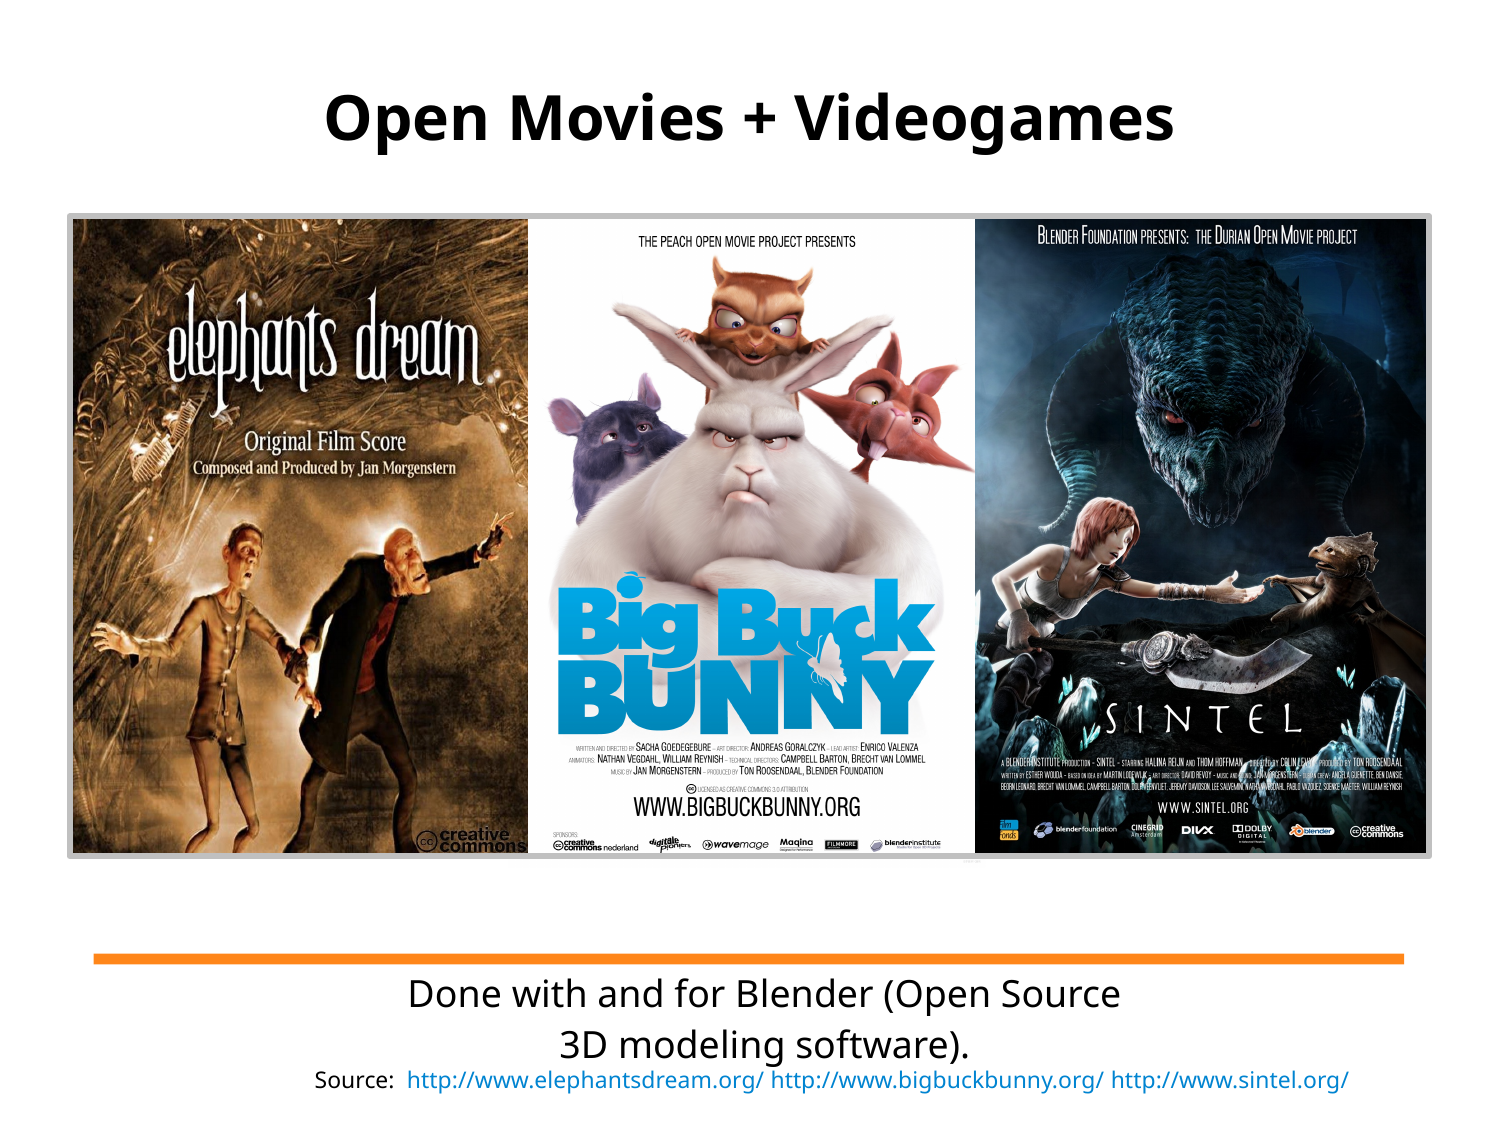

# Open Movies + Videogames
Done with and for Blender (Open Source 3D modeling software).
Source: http://www.elephantsdream.org/ http://www.bigbuckbunny.org/ http://www.sintel.org/